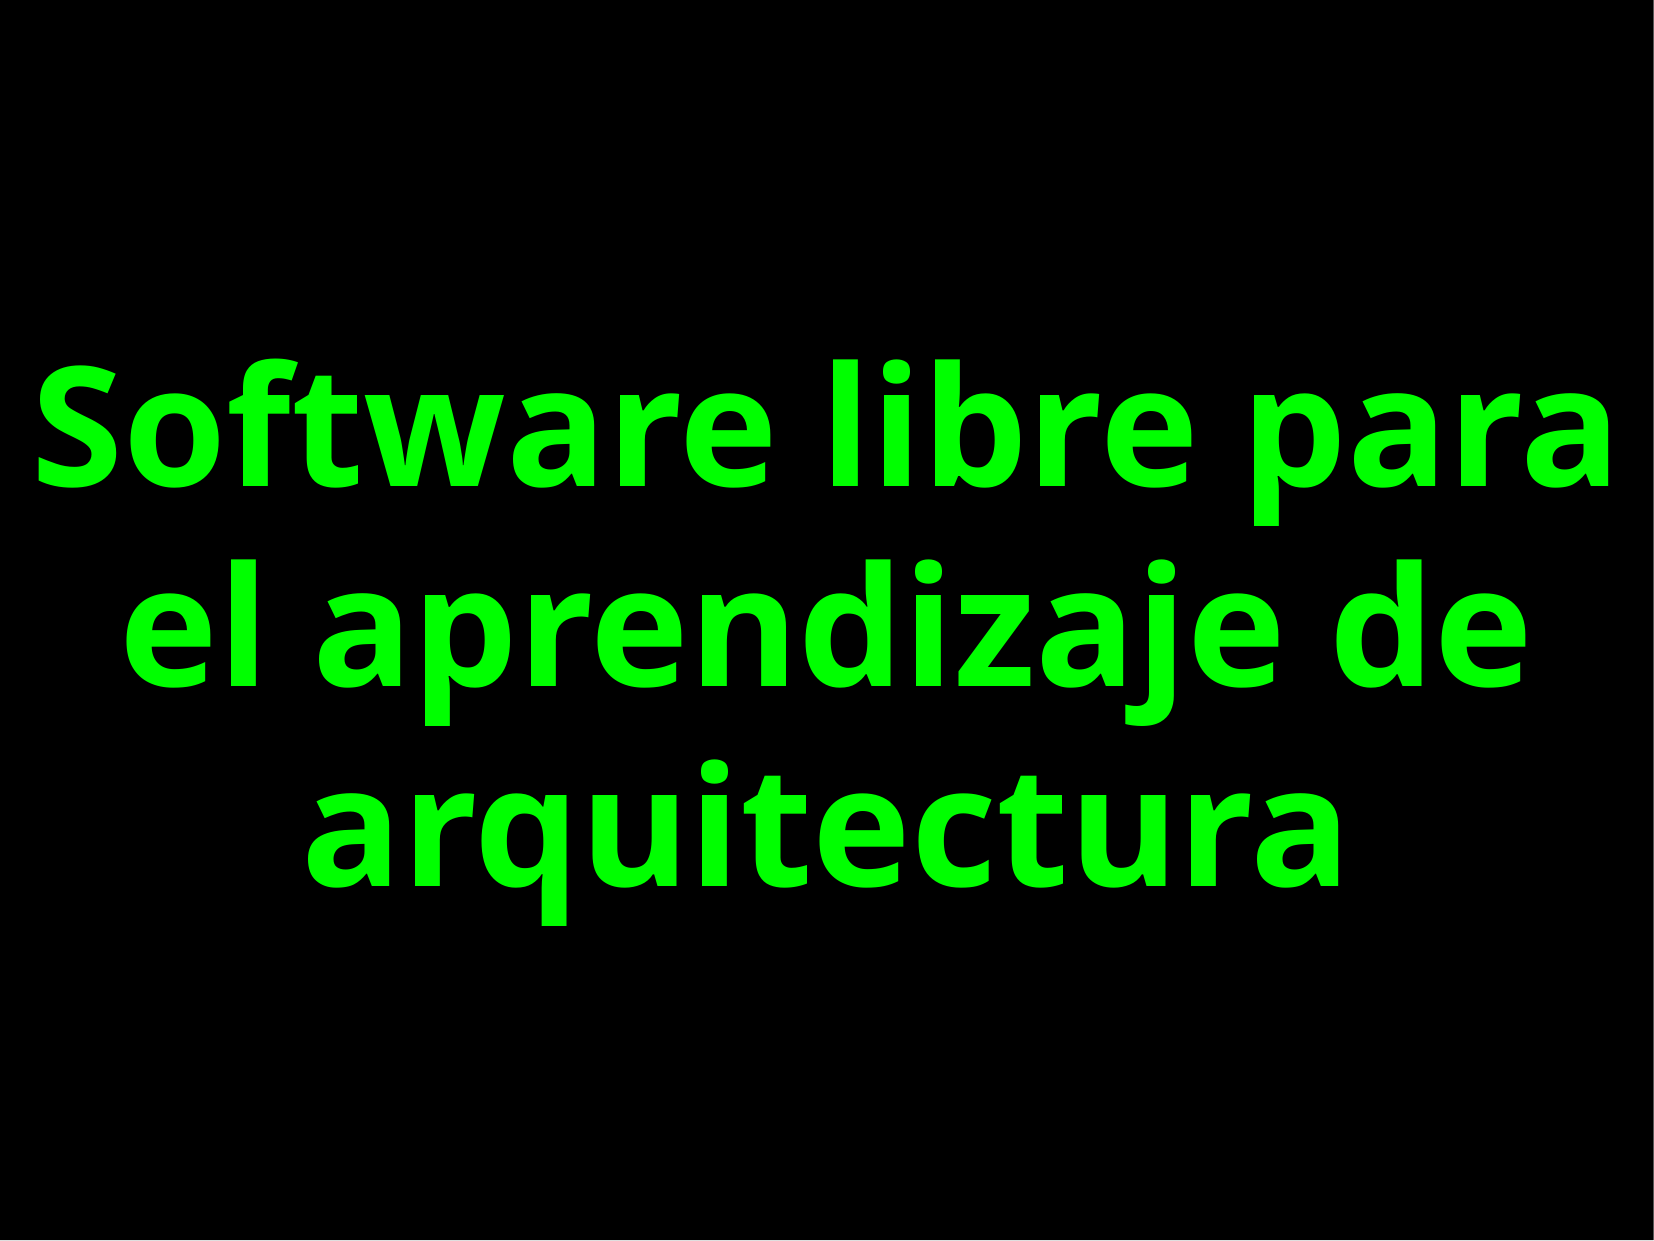

# Software libre para el aprendizaje de arquitectura